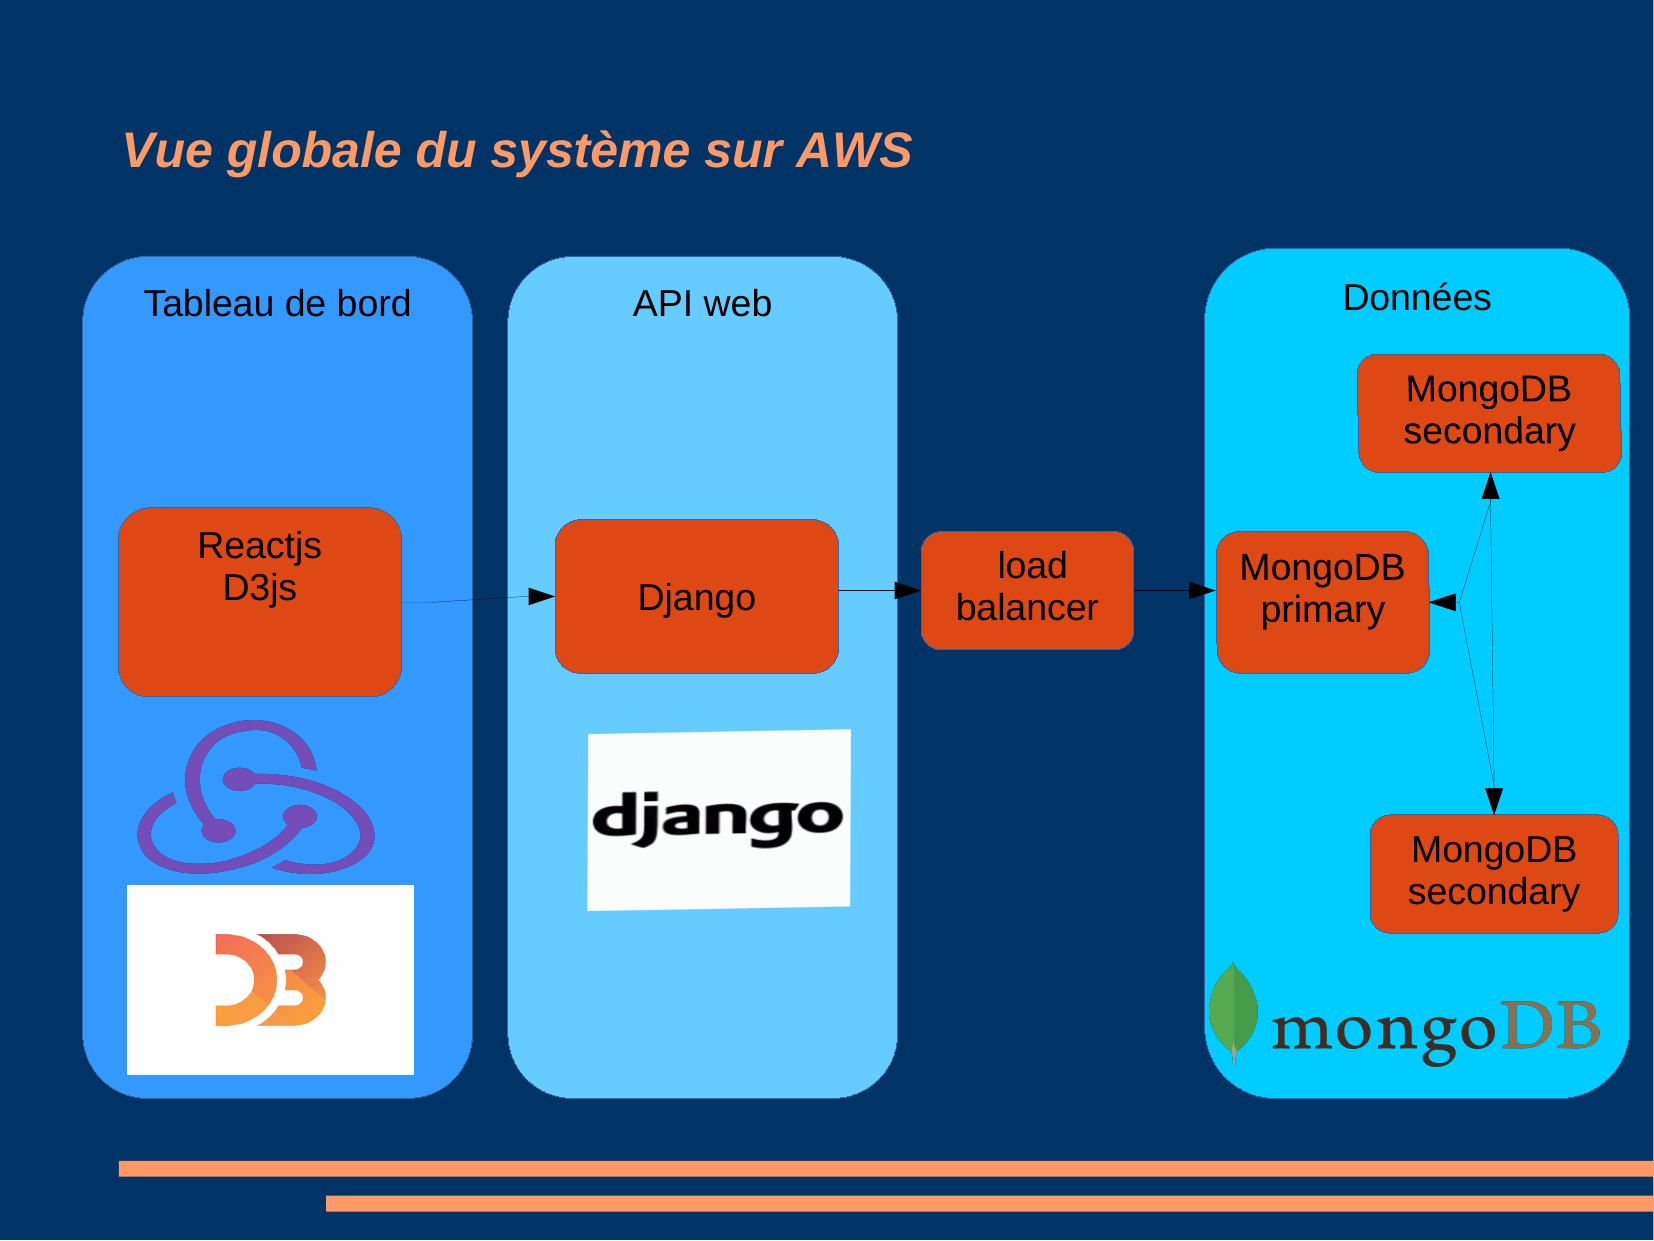

# Vue globale du système sur AWS
Données
Tableau de bord
API web
MongoDB
secondary
Reactjs
D3js
Django
 load balancer
MongoDB
primary
MongoDB
secondary